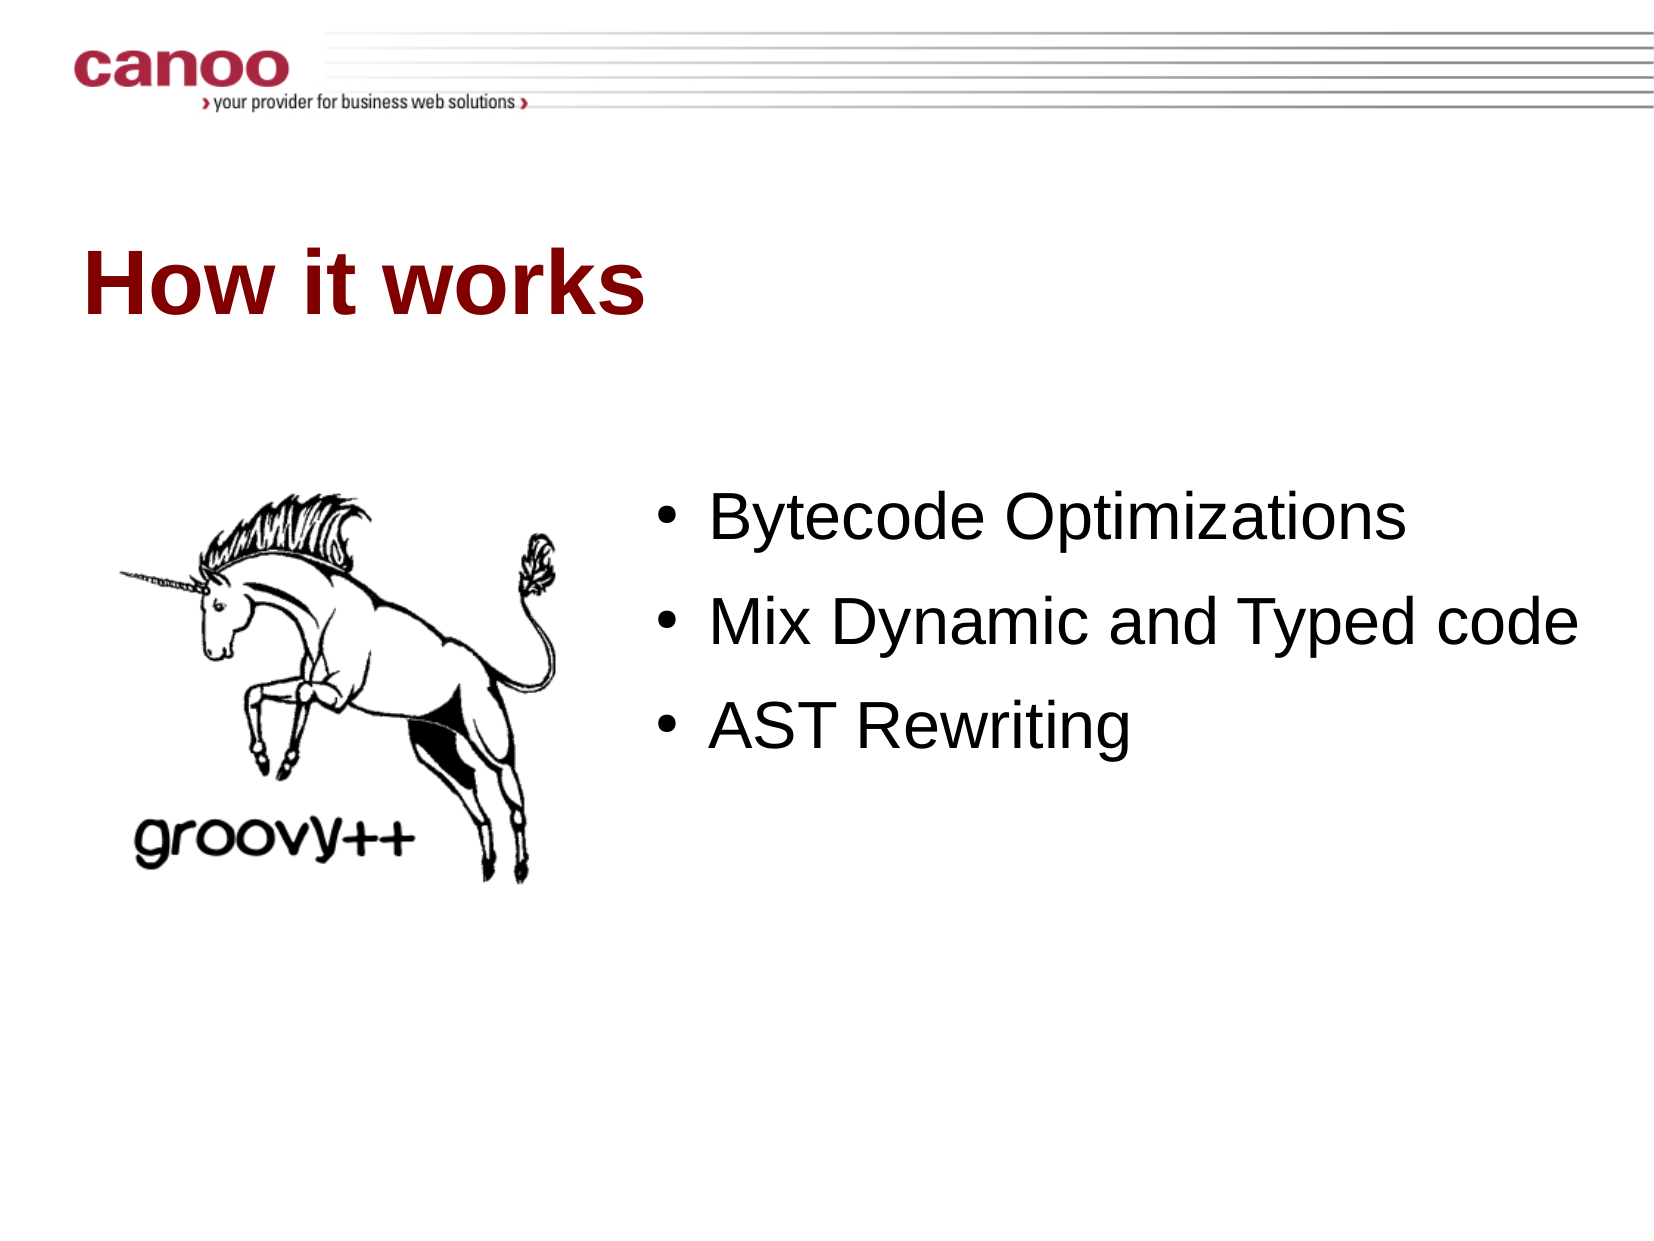

# How it works
Bytecode Optimizations
Mix Dynamic and Typed code
AST Rewriting